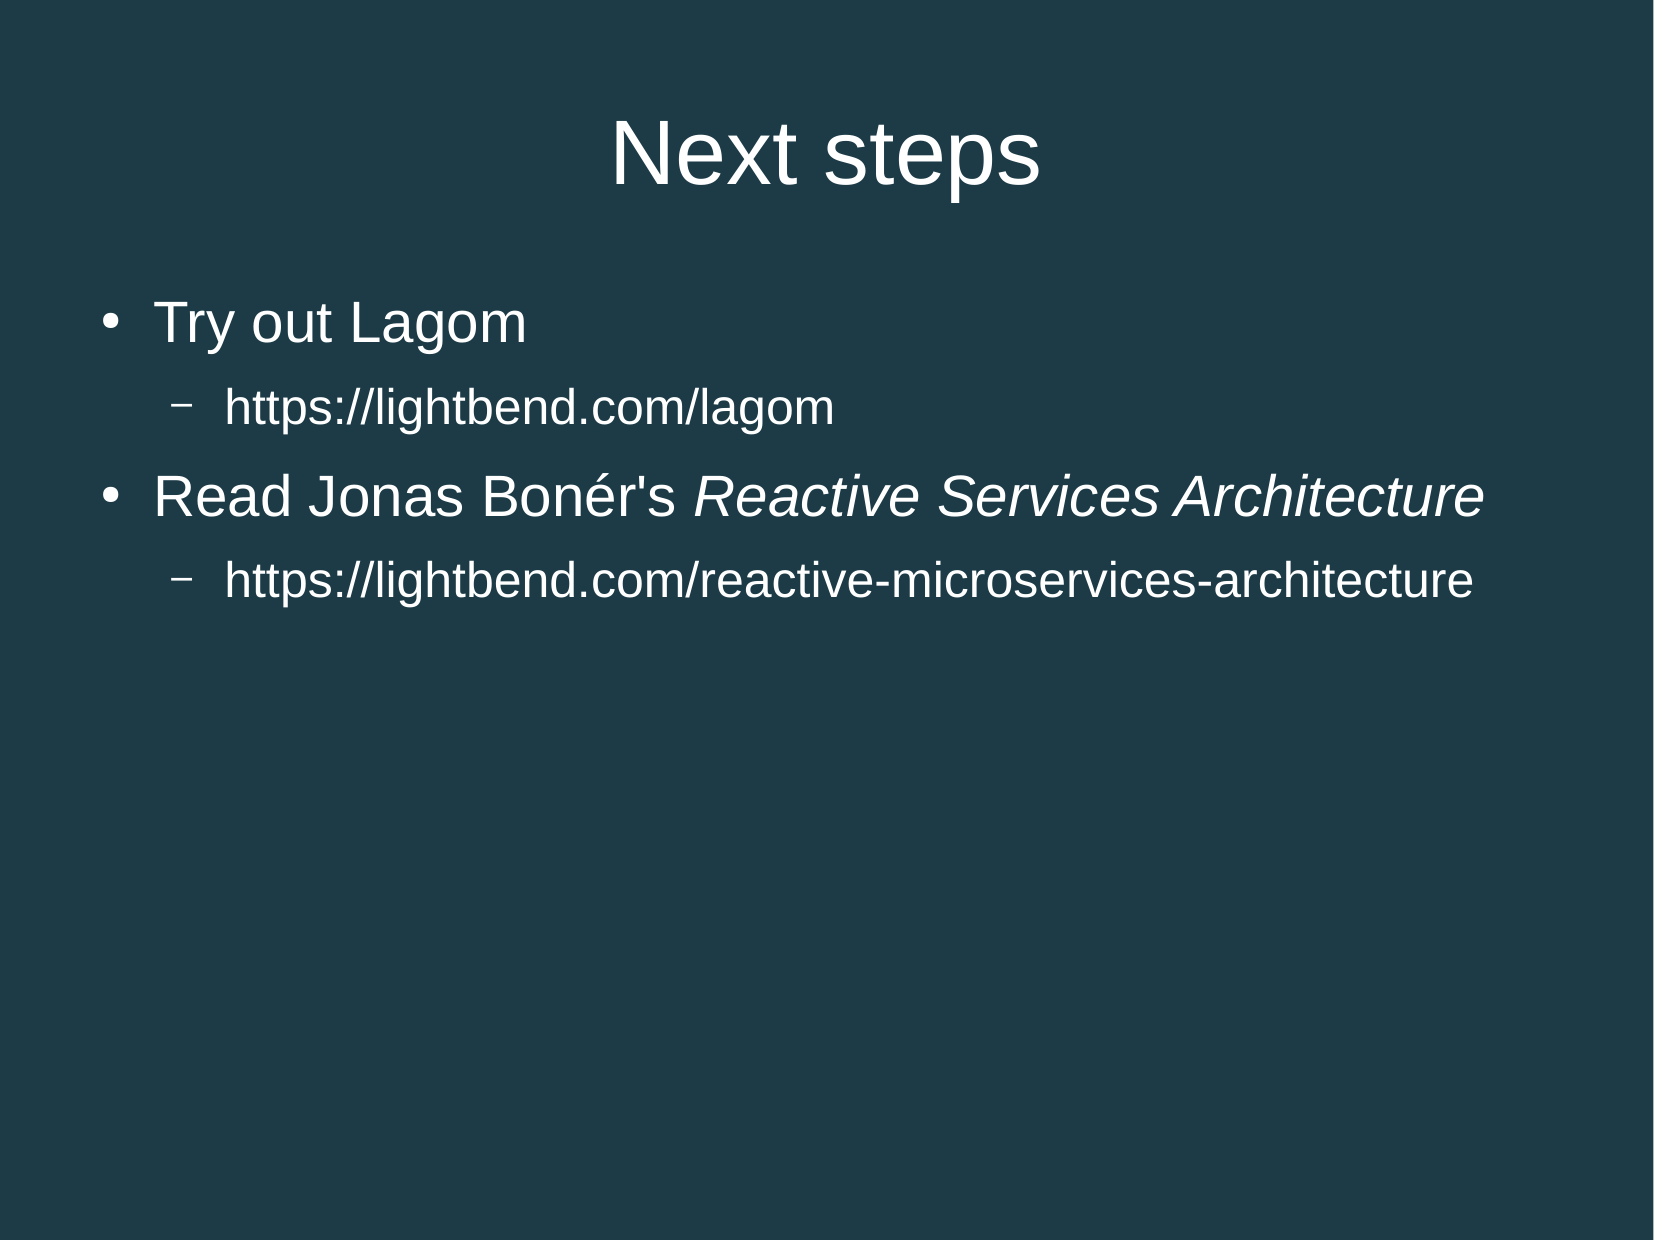

# Next steps
Try out Lagom
https://lightbend.com/lagom
Read Jonas Bonér's Reactive Services Architecture
https://lightbend.com/reactive-microservices-architecture